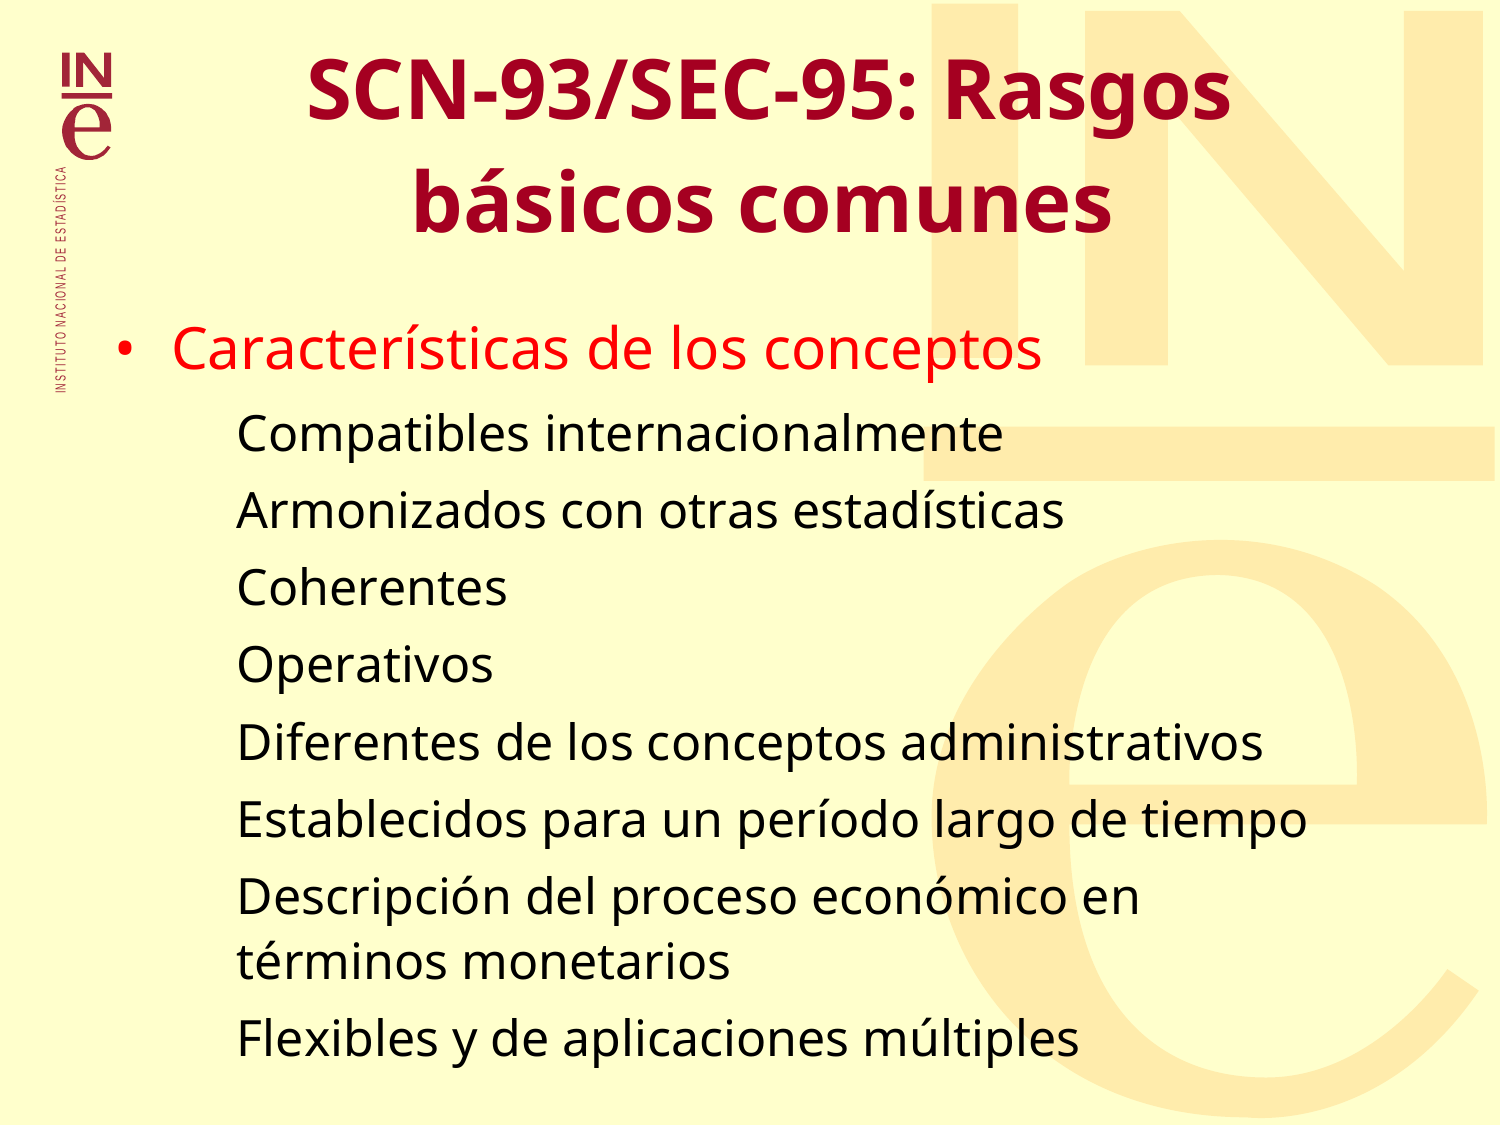

# SCN-93/SEC-95: Rasgos básicos comunes
Características de los conceptos
 	Compatibles internacionalmente
	Armonizados con otras estadísticas
	Coherentes
	Operativos
	Diferentes de los conceptos administrativos
	Establecidos para un período largo de tiempo
	Descripción del proceso económico en términos monetarios
	Flexibles y de aplicaciones múltiples